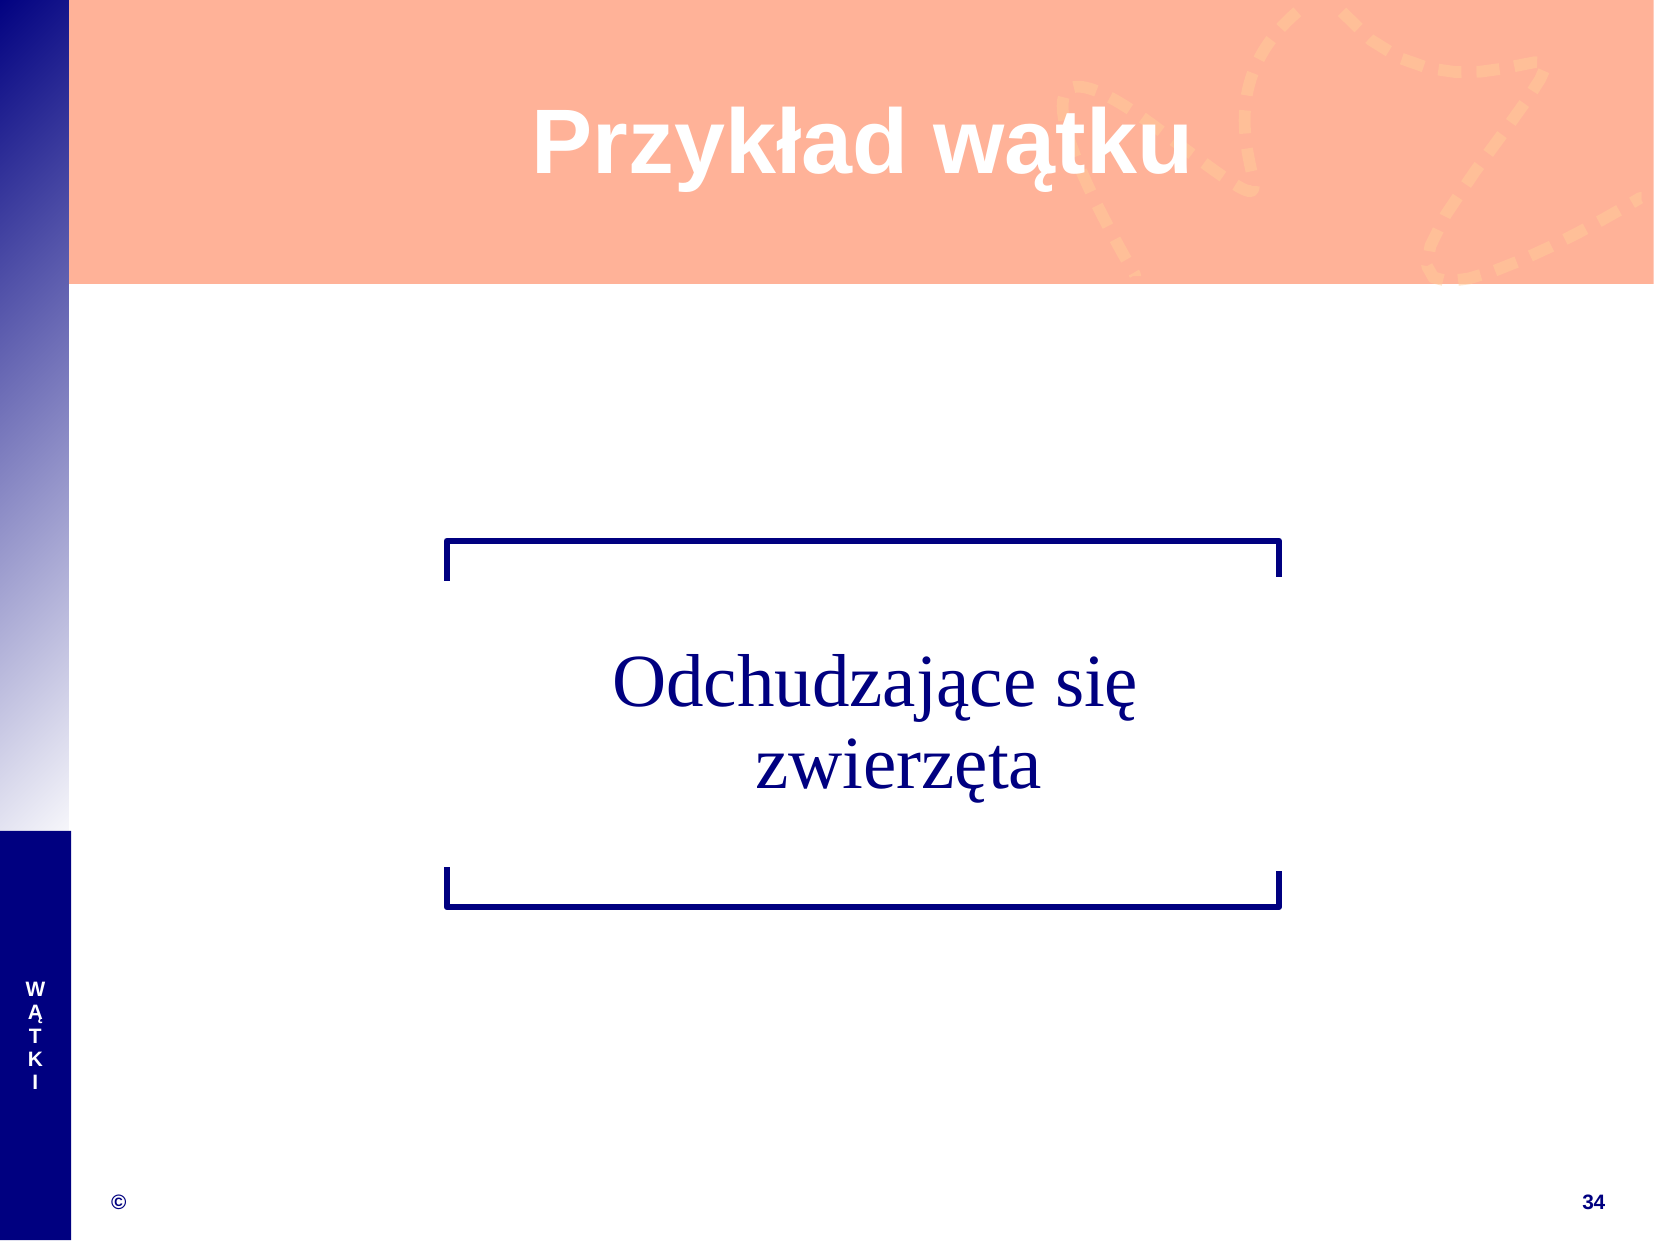

# Przykład wątku
Odchudzające się zwierzęta
W
Ą
T
K
I